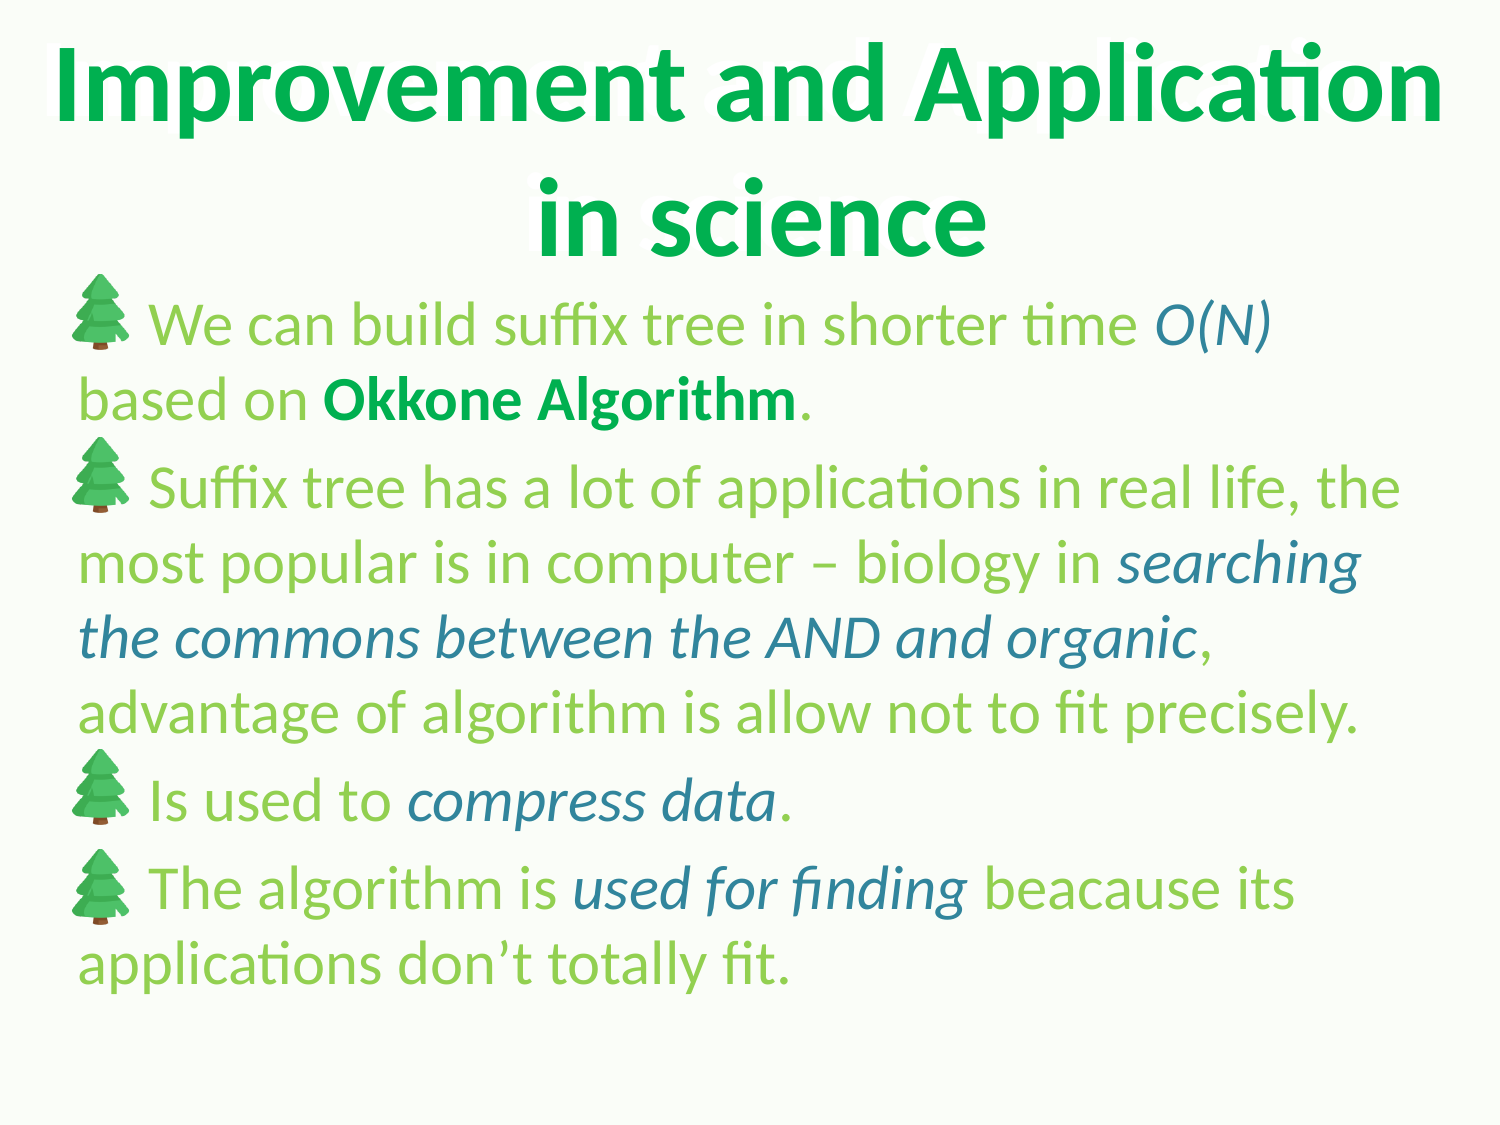

# Improvement and Application in science
Improvement and Application
in science
 We can build suffix tree in shorter time O(N) based on Okkone Algorithm.
 Suffix tree has a lot of applications in real life, the most popular is in computer – biology in searching the commons between the AND and organic, advantage of algorithm is allow not to fit precisely.
 Is used to compress data.
 The algorithm is used for finding beacause its applications don’t totally fit.